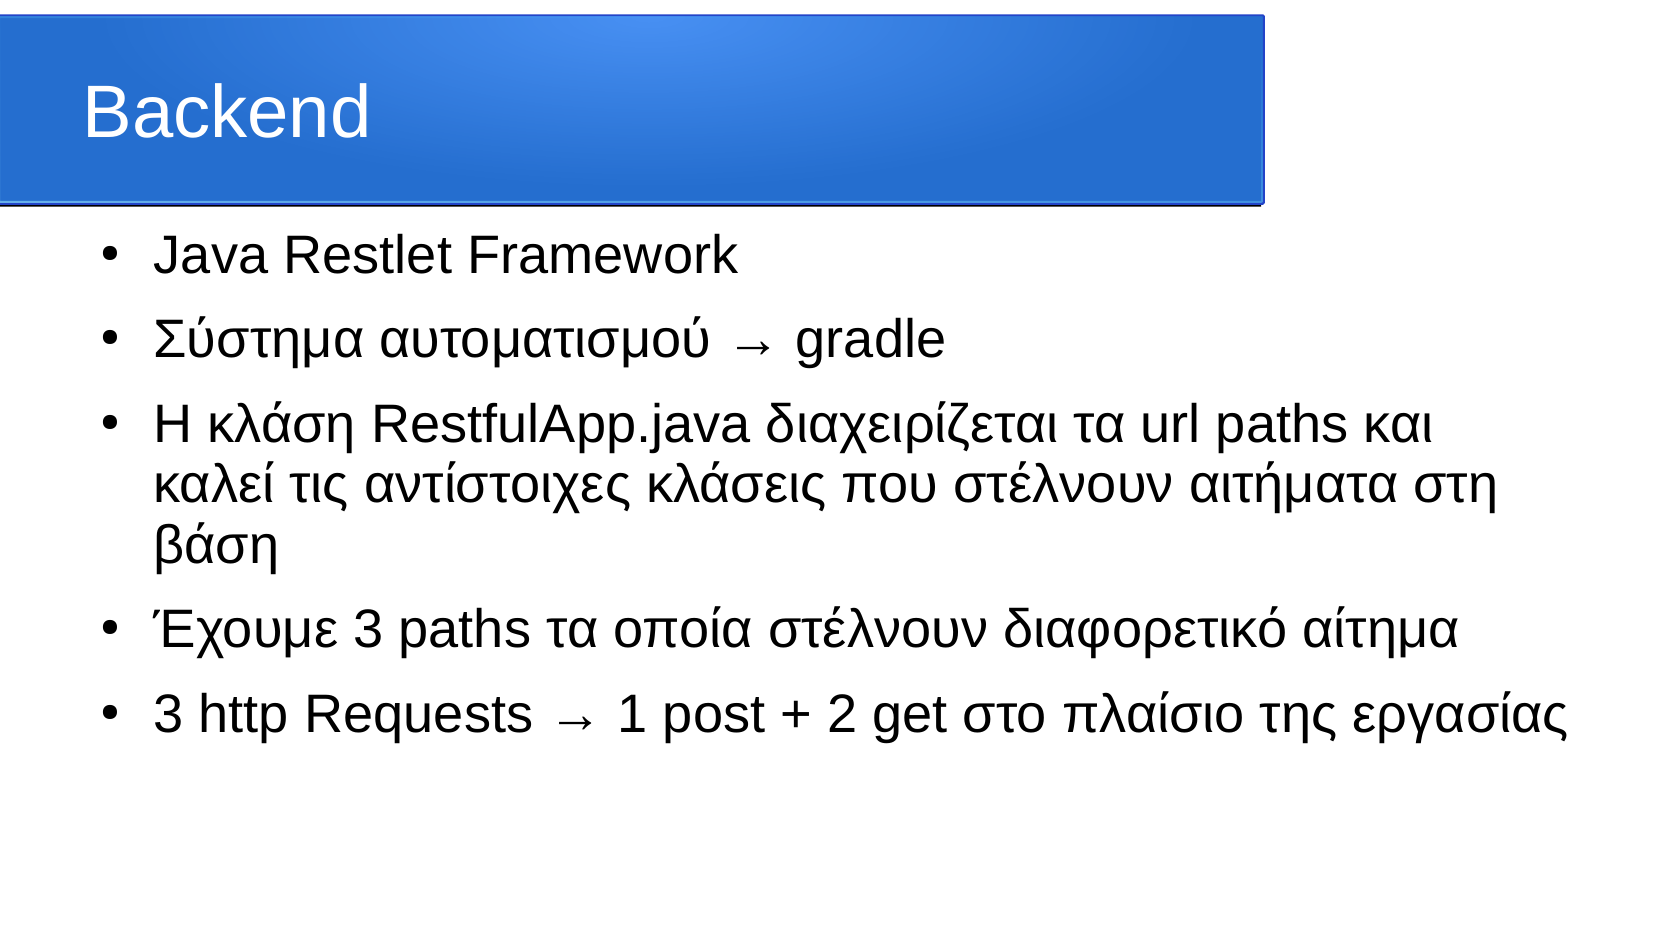

# Backend
Java Restlet Framework
Σύστημα αυτοματισμού → gradle
H κλάση RestfulApp.java διαχειρίζεται τα url paths και καλεί τις αντίστοιχες κλάσεις που στέλνουν αιτήματα στη βάση
Έχουμε 3 paths τα οποία στέλνουν διαφορετικό αίτημα
3 http Requests → 1 post + 2 get στο πλαίσιο της εργασίας